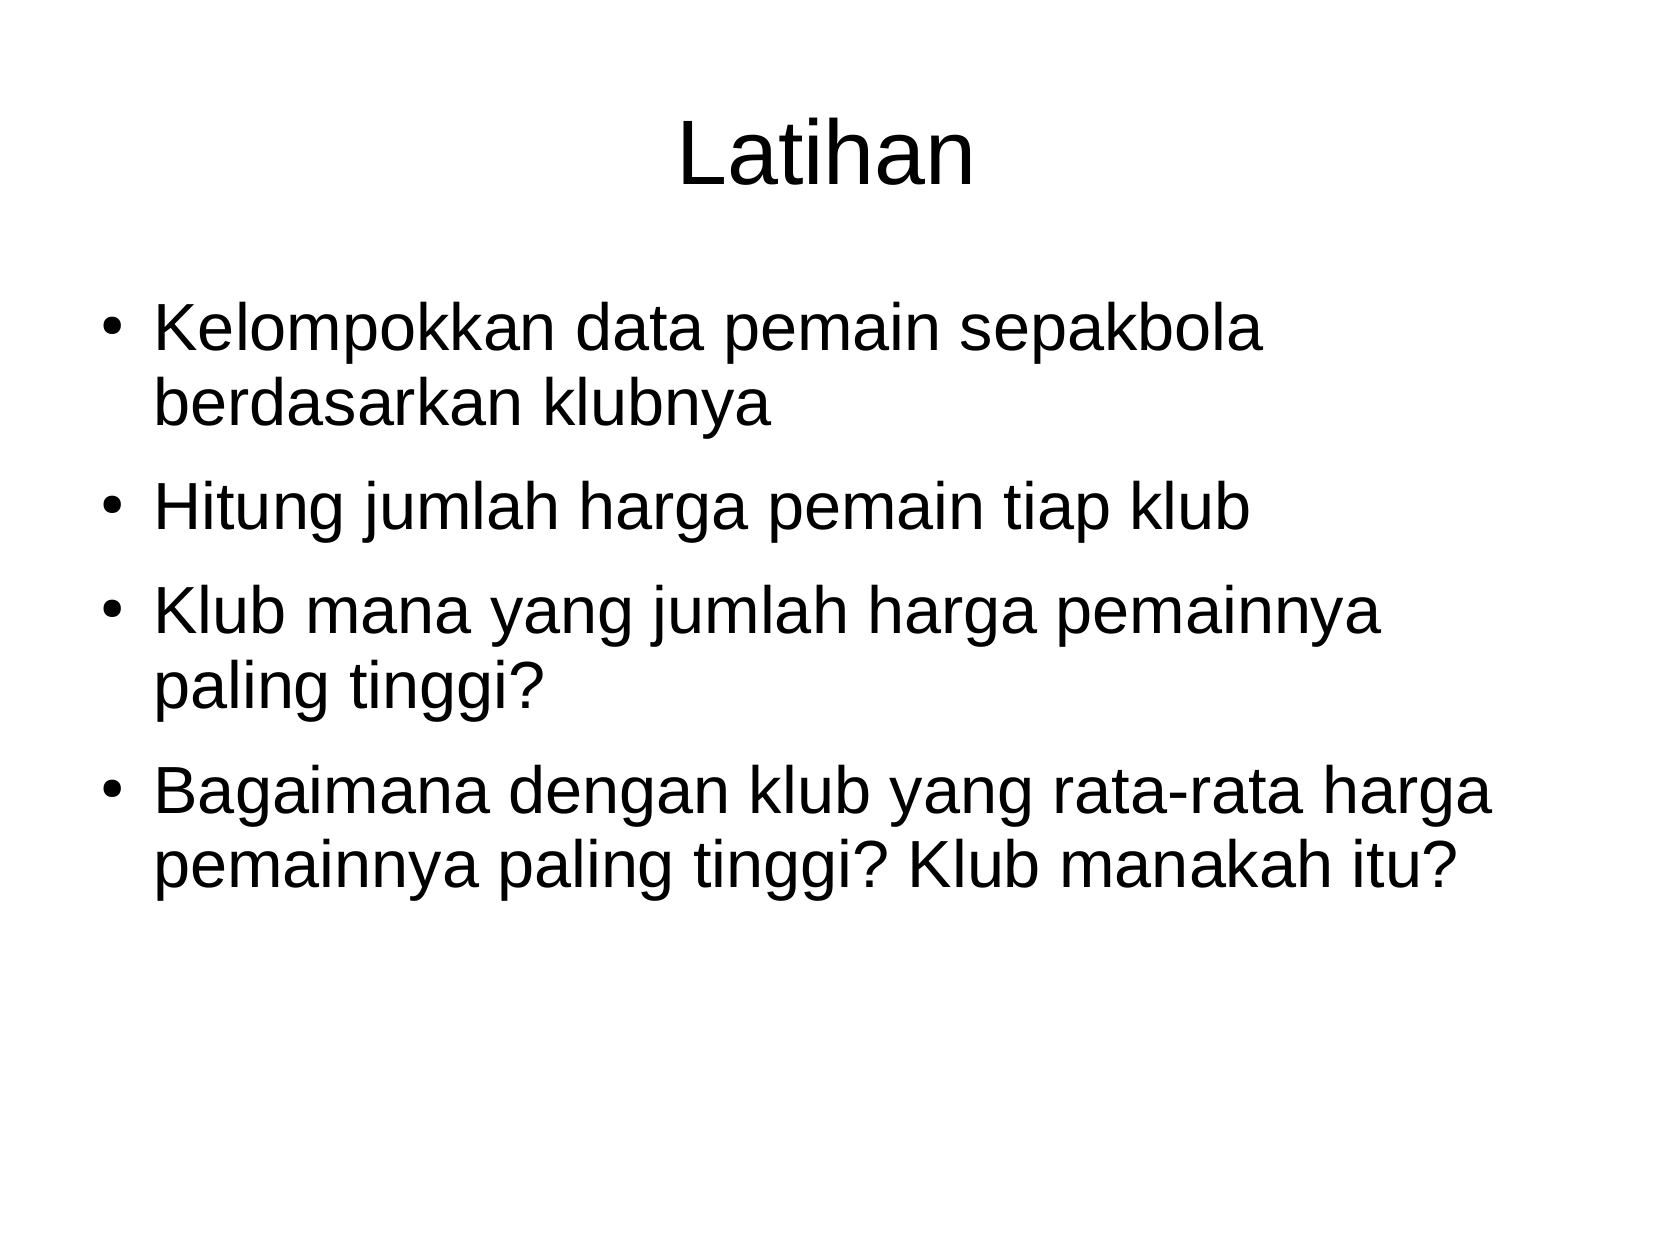

# Latihan
Kelompokkan data pemain sepakbola berdasarkan klubnya
Hitung jumlah harga pemain tiap klub
Klub mana yang jumlah harga pemainnya paling tinggi?
Bagaimana dengan klub yang rata-rata harga pemainnya paling tinggi? Klub manakah itu?